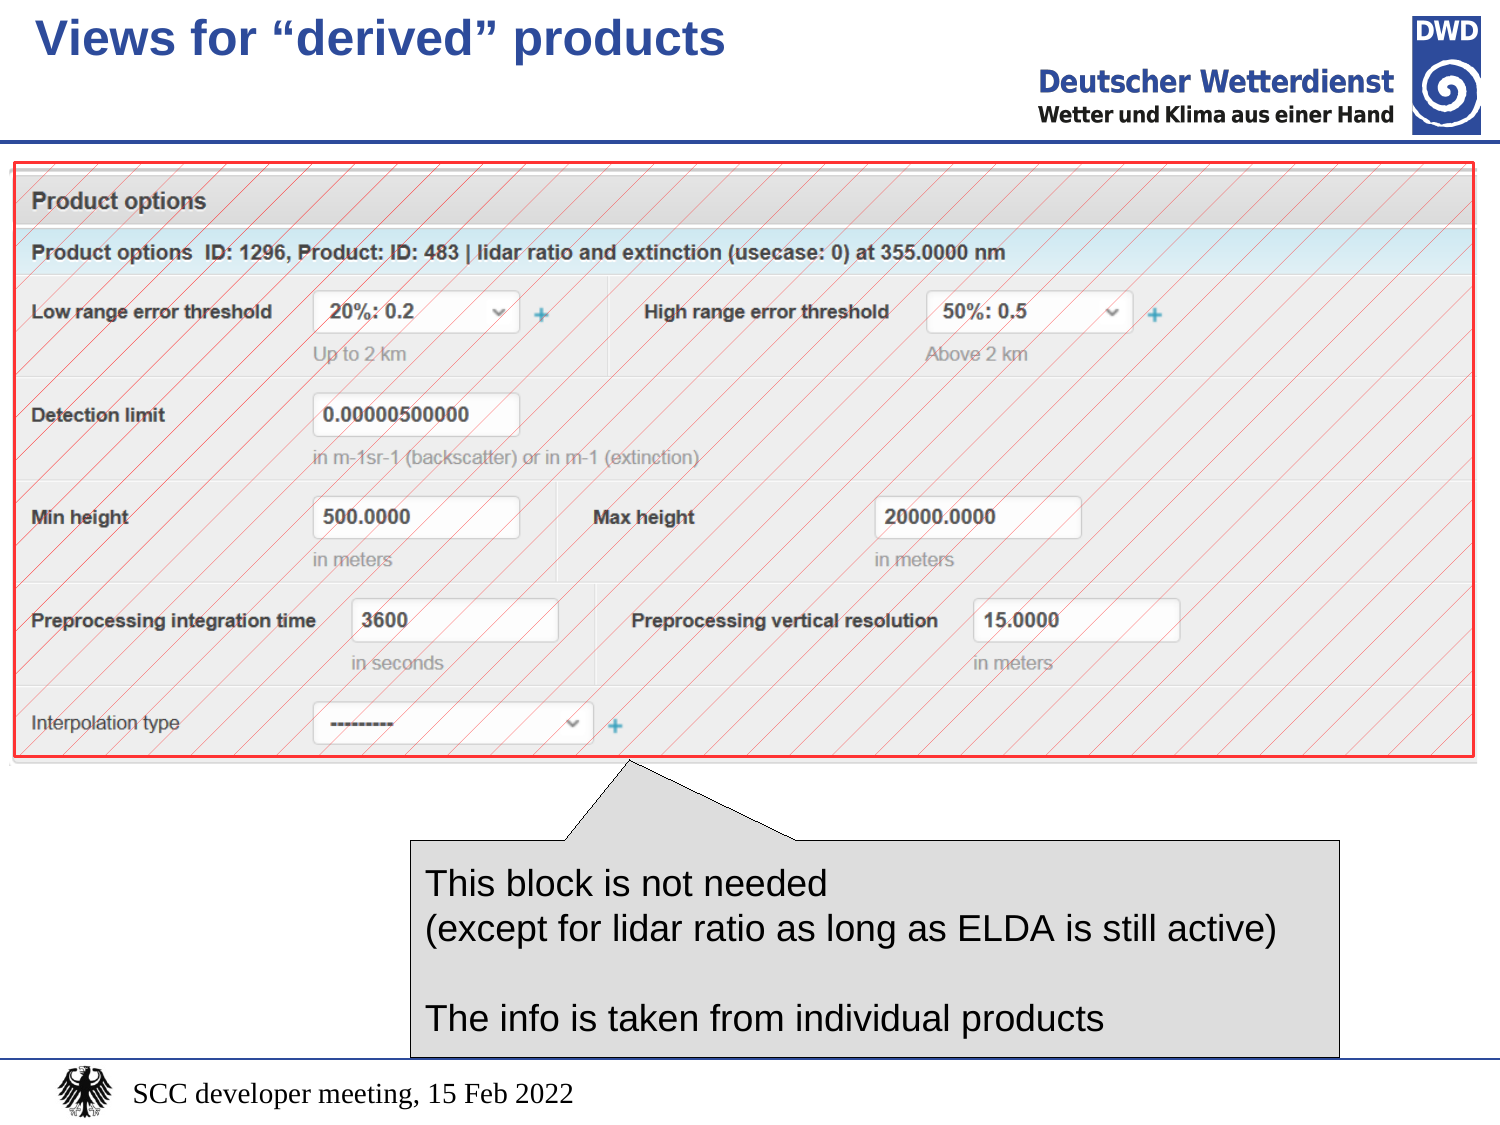

Views for “derived” products
This block is not needed
(except for lidar ratio as long as ELDA is still active)
The info is taken from individual products